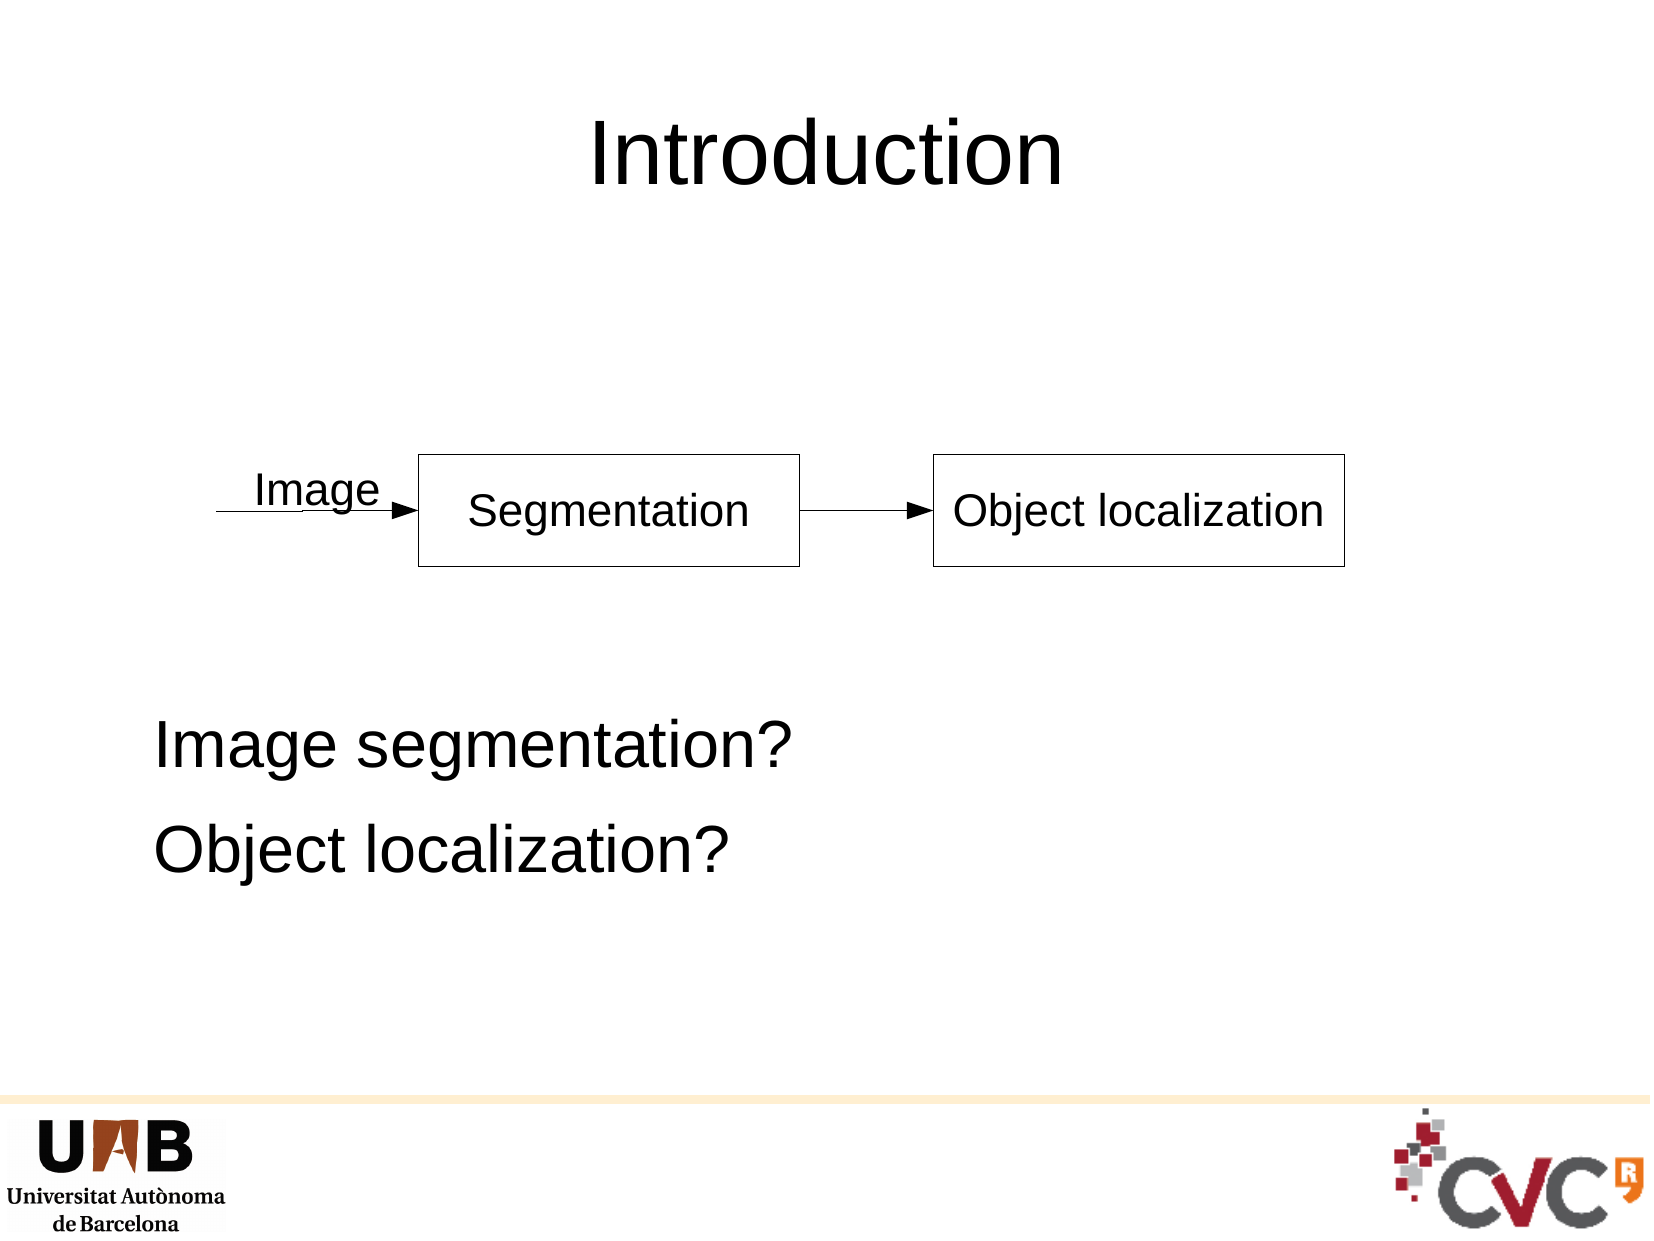

# Introduction
Image segmentation?
Object localization?
Segmentation
Object localization